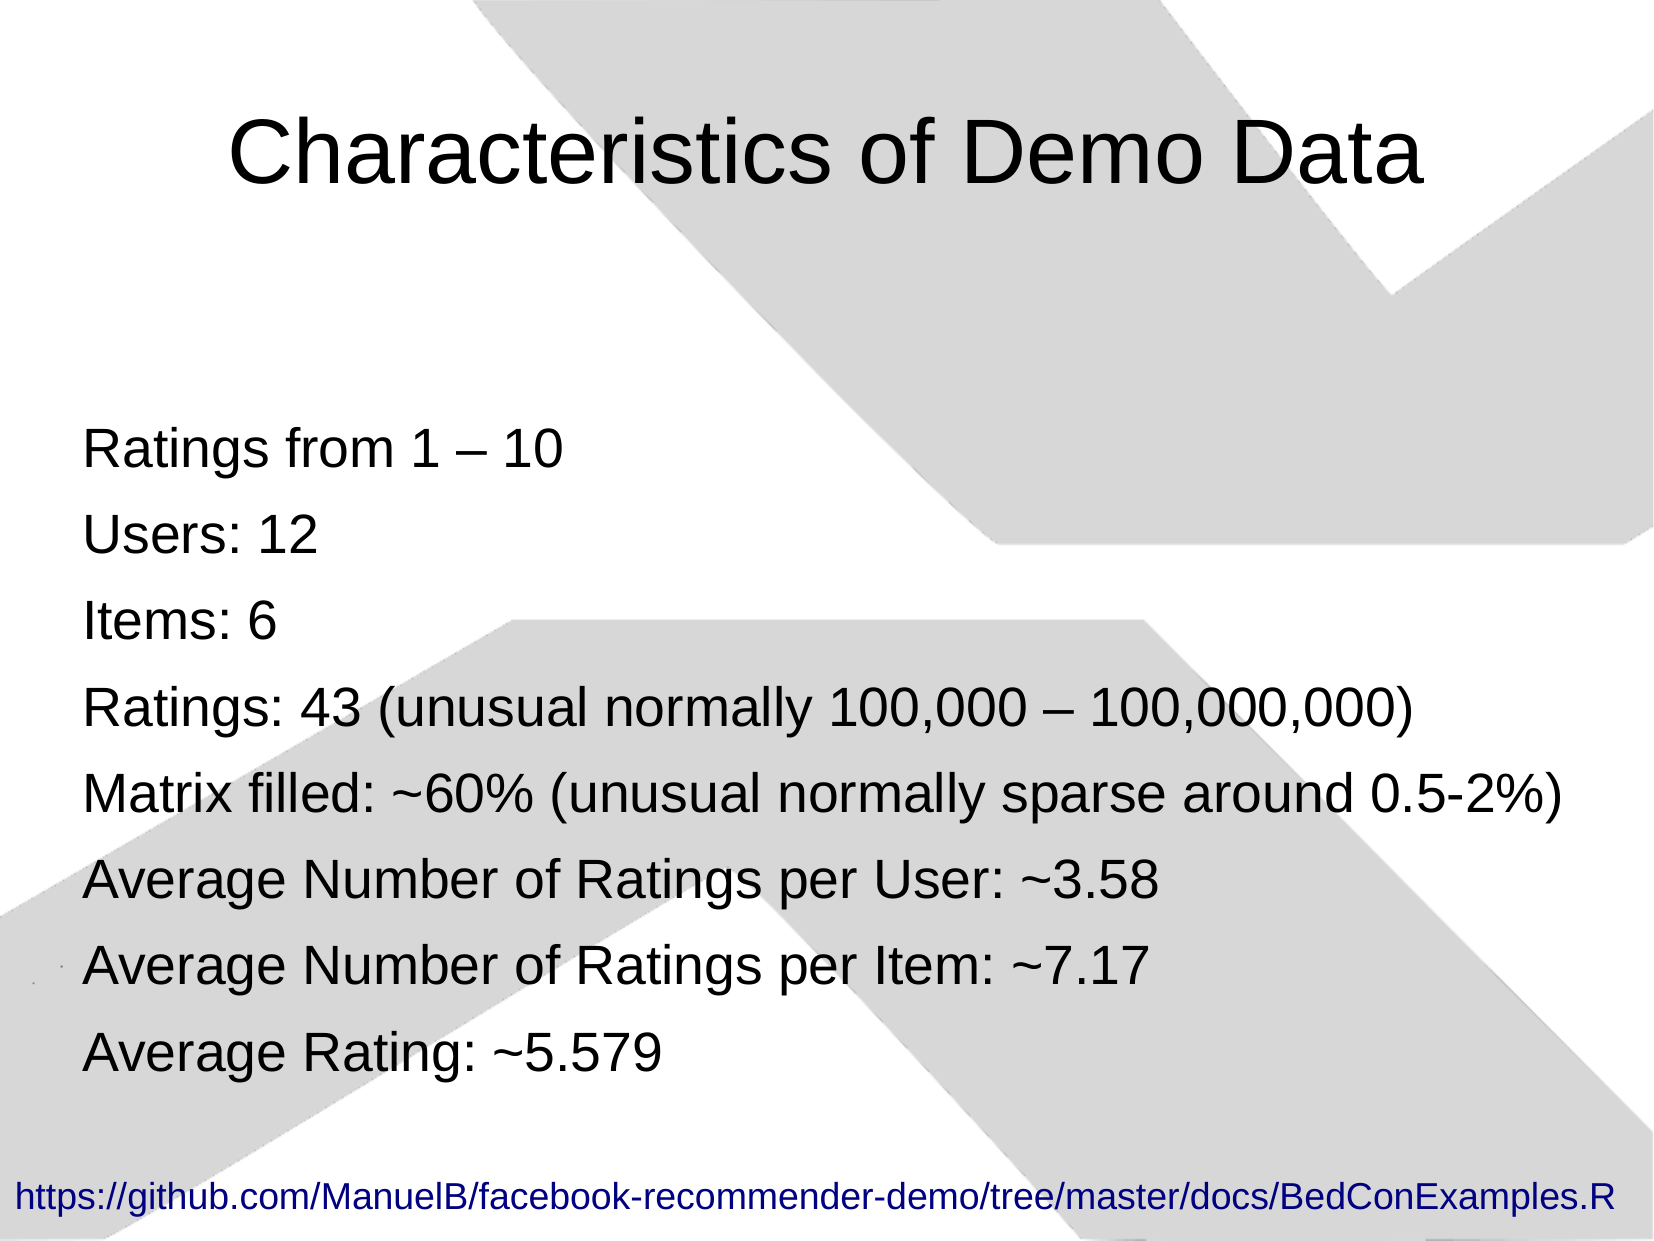

# Characteristics of Demo Data
Ratings from 1 – 10
Users: 12
Items: 6
Ratings: 43 (unusual normally 100,000 – 100,000,000)
Matrix filled: ~60% (unusual normally sparse around 0.5-2%)
Average Number of Ratings per User: ~3.58
Average Number of Ratings per Item: ~7.17
Average Rating: ~5.579
https://github.com/ManuelB/facebook-recommender-demo/tree/master/docs/BedConExamples.R